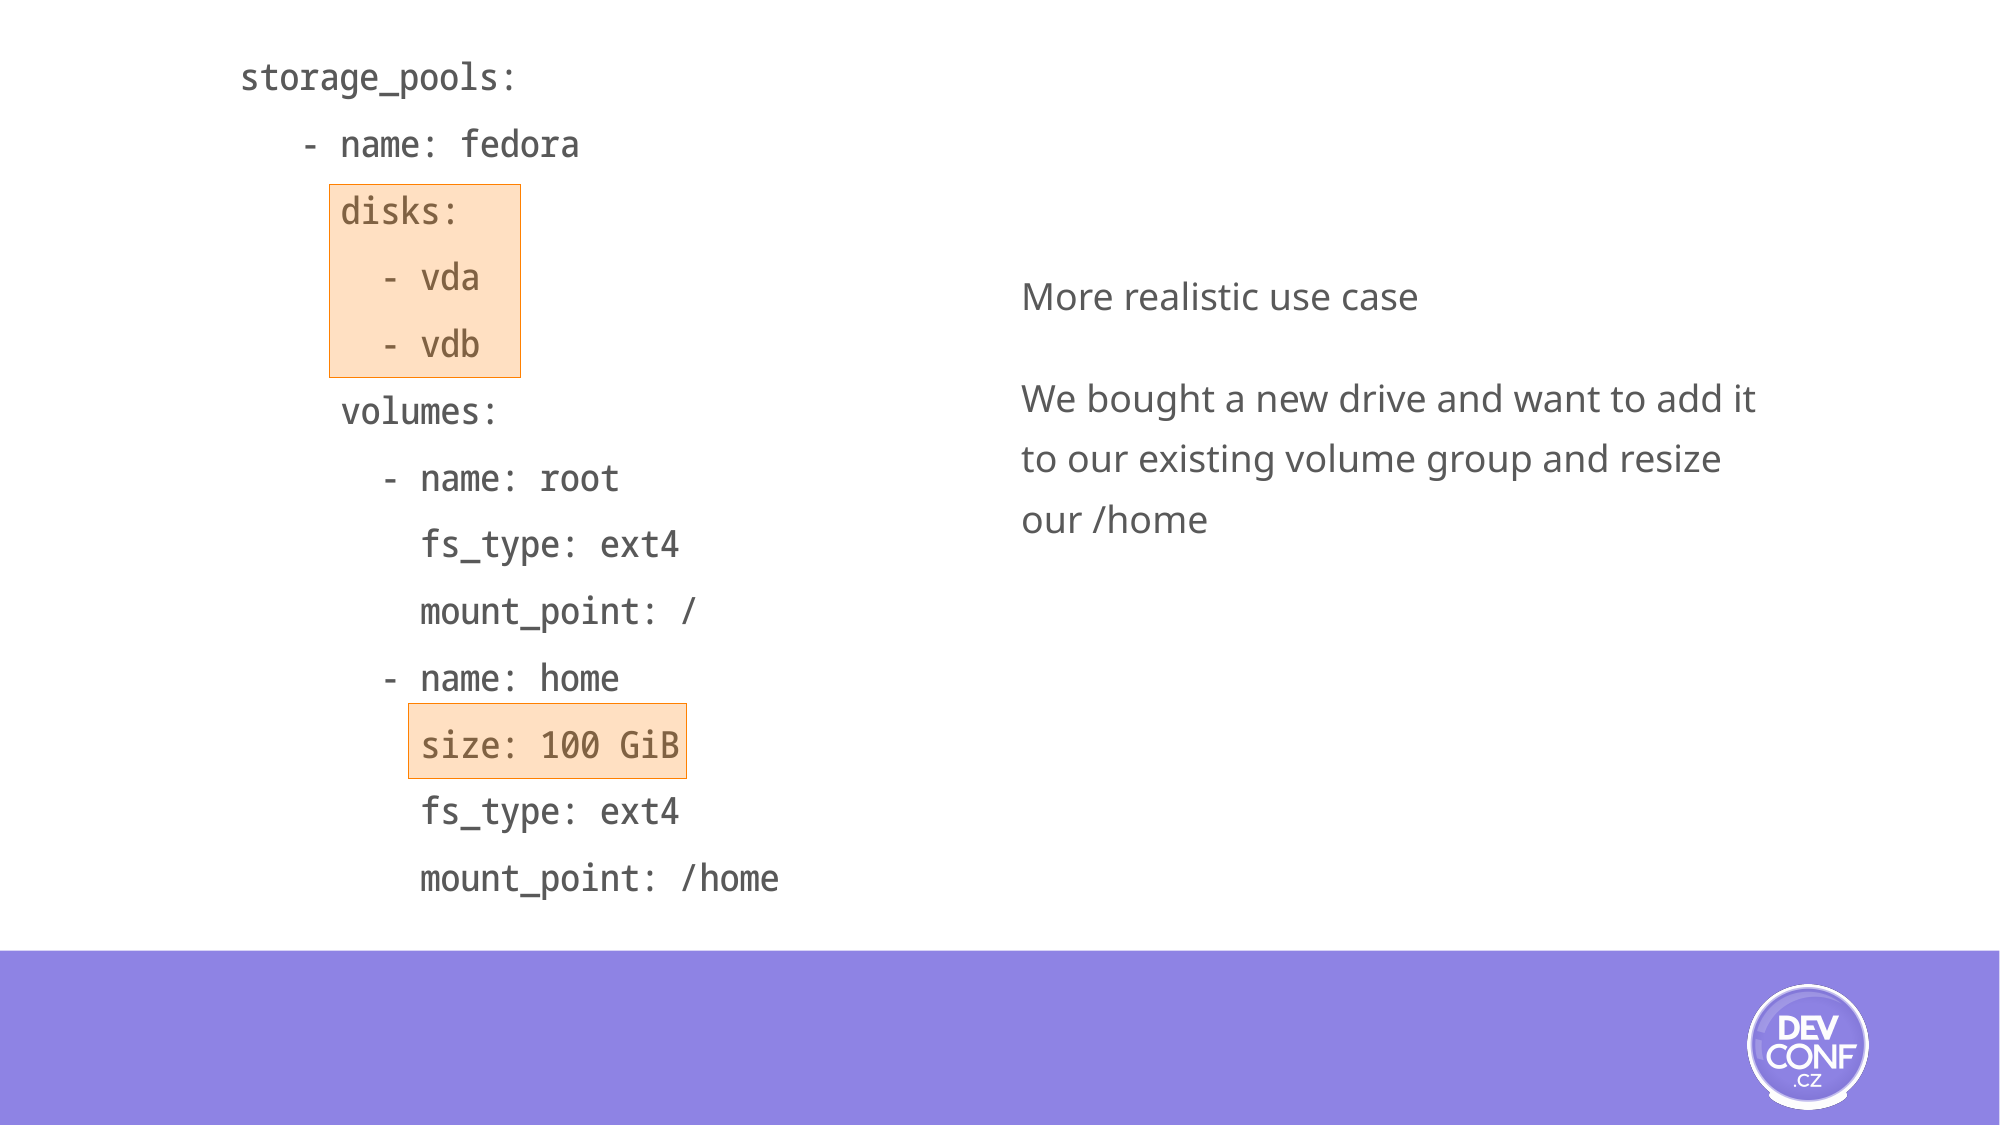

# storage_pools:
 - name: fedora
 disks:
 - vda
 - vdb
 volumes:
 - name: root
 fs_type: ext4
 mount_point: /
 - name: home
 size: 100 GiB
 fs_type: ext4
 mount_point: /home
More realistic use case
We bought a new drive and want to add it to our existing volume group and resize our /home